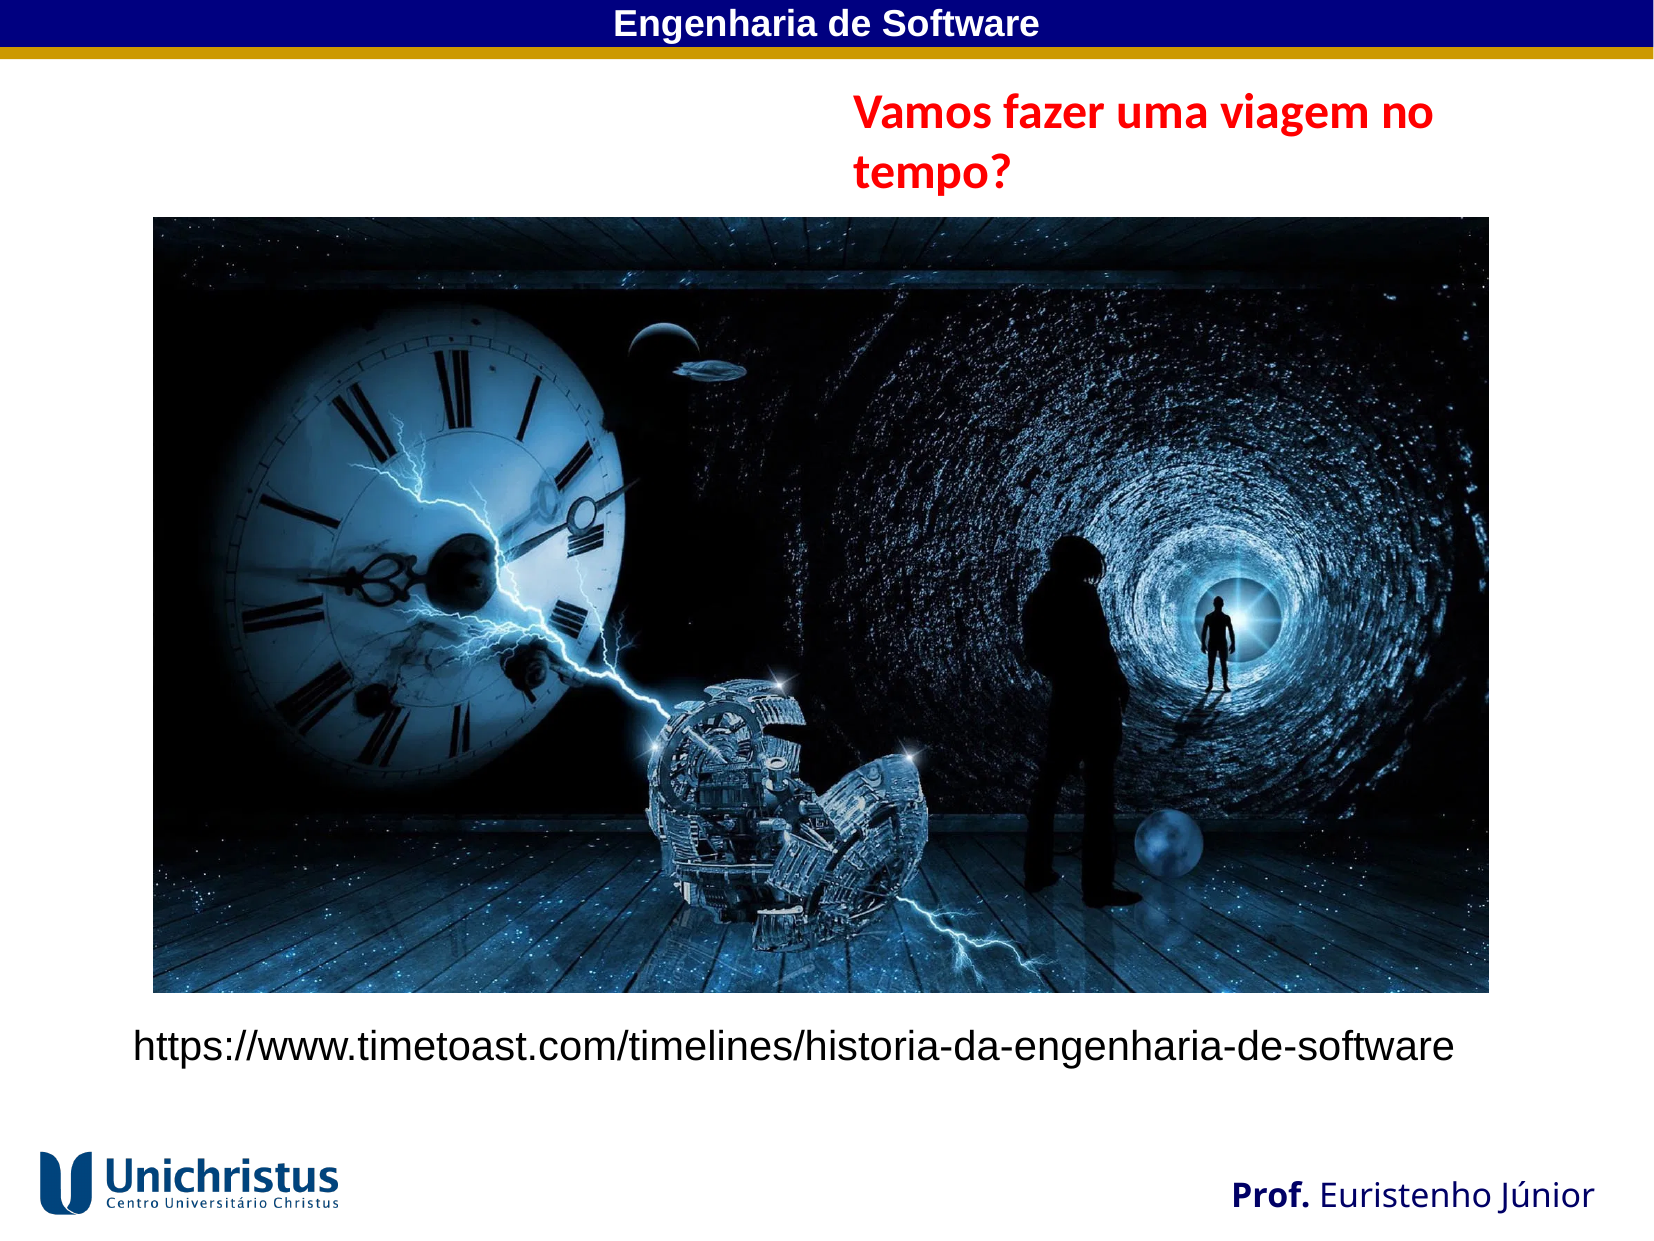

Engenharia de Software
# Vamos fazer uma viagem no tempo?
https://www.timetoast.com/timelines/historia-da-engenharia-de-software
Prof. Euristenho Júnior